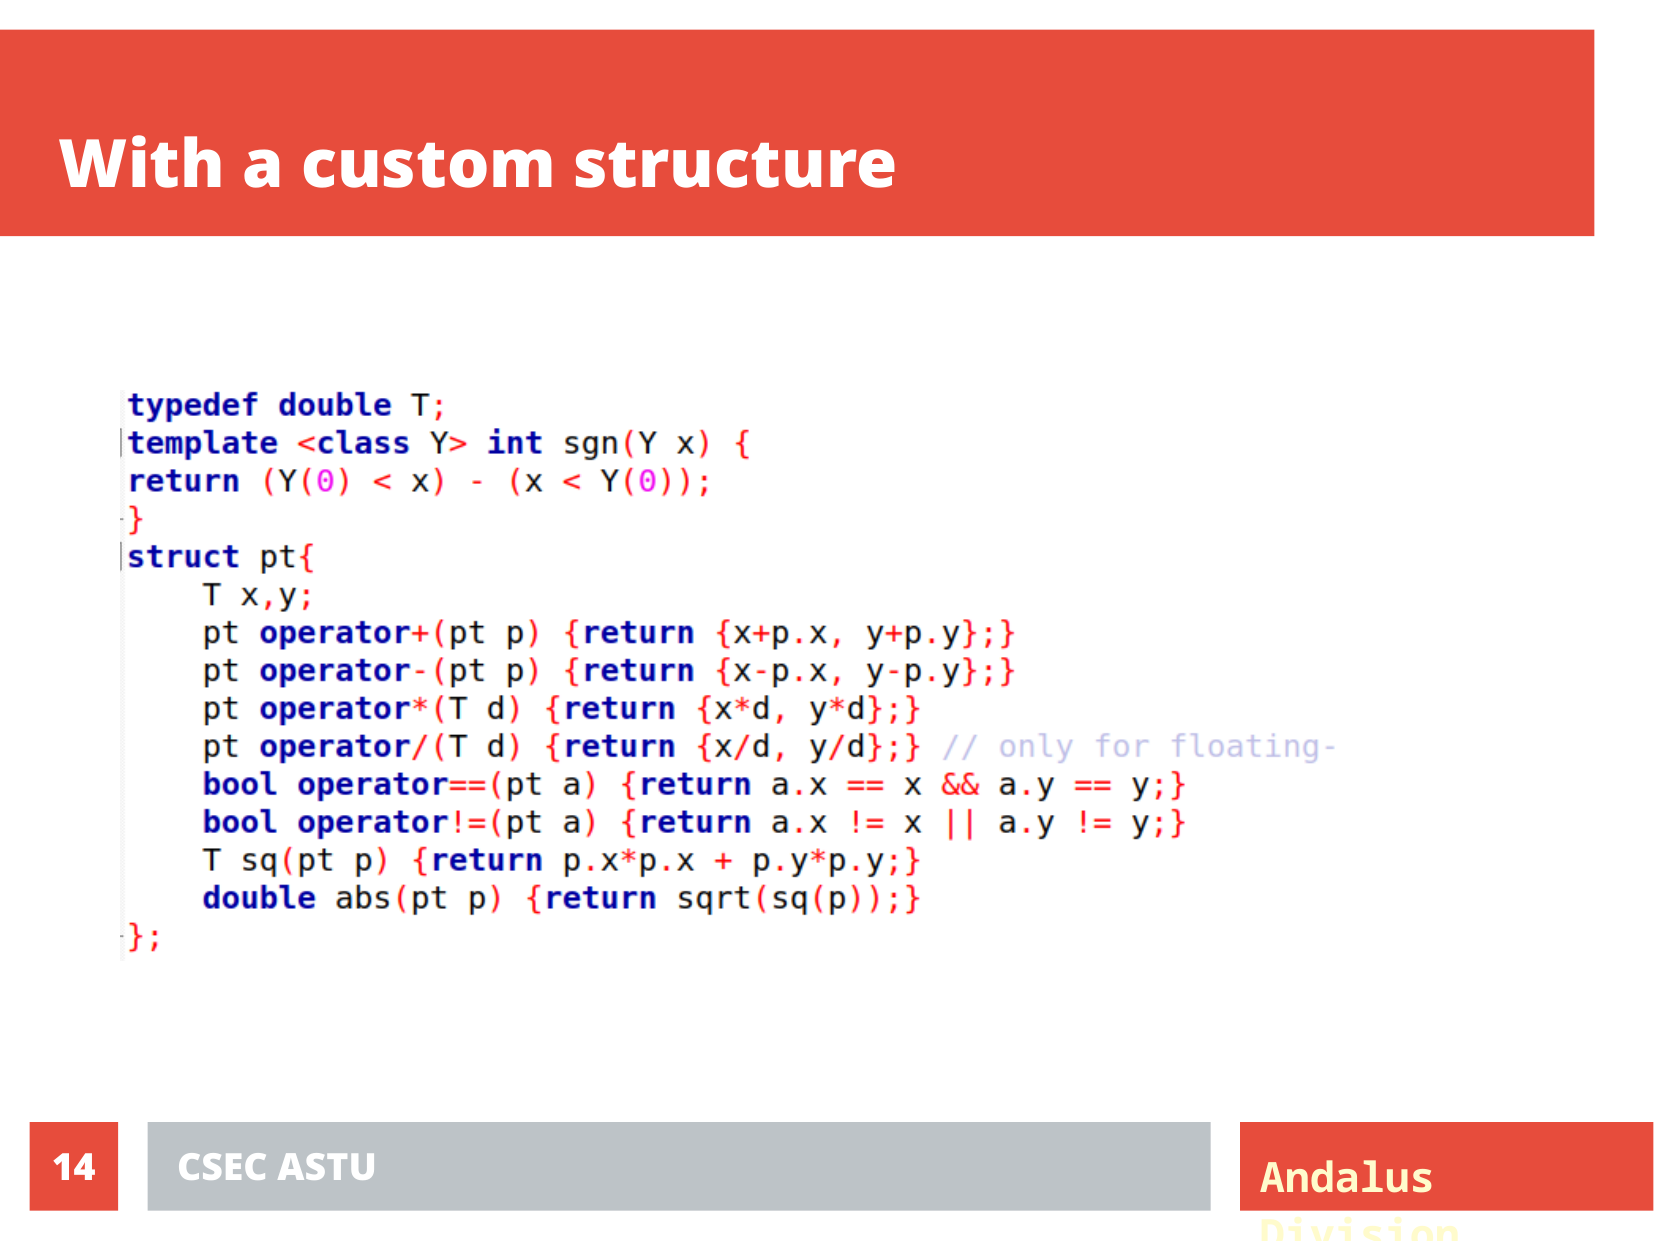

# With a custom structure
14
CSEC ASTU
Andalus Division